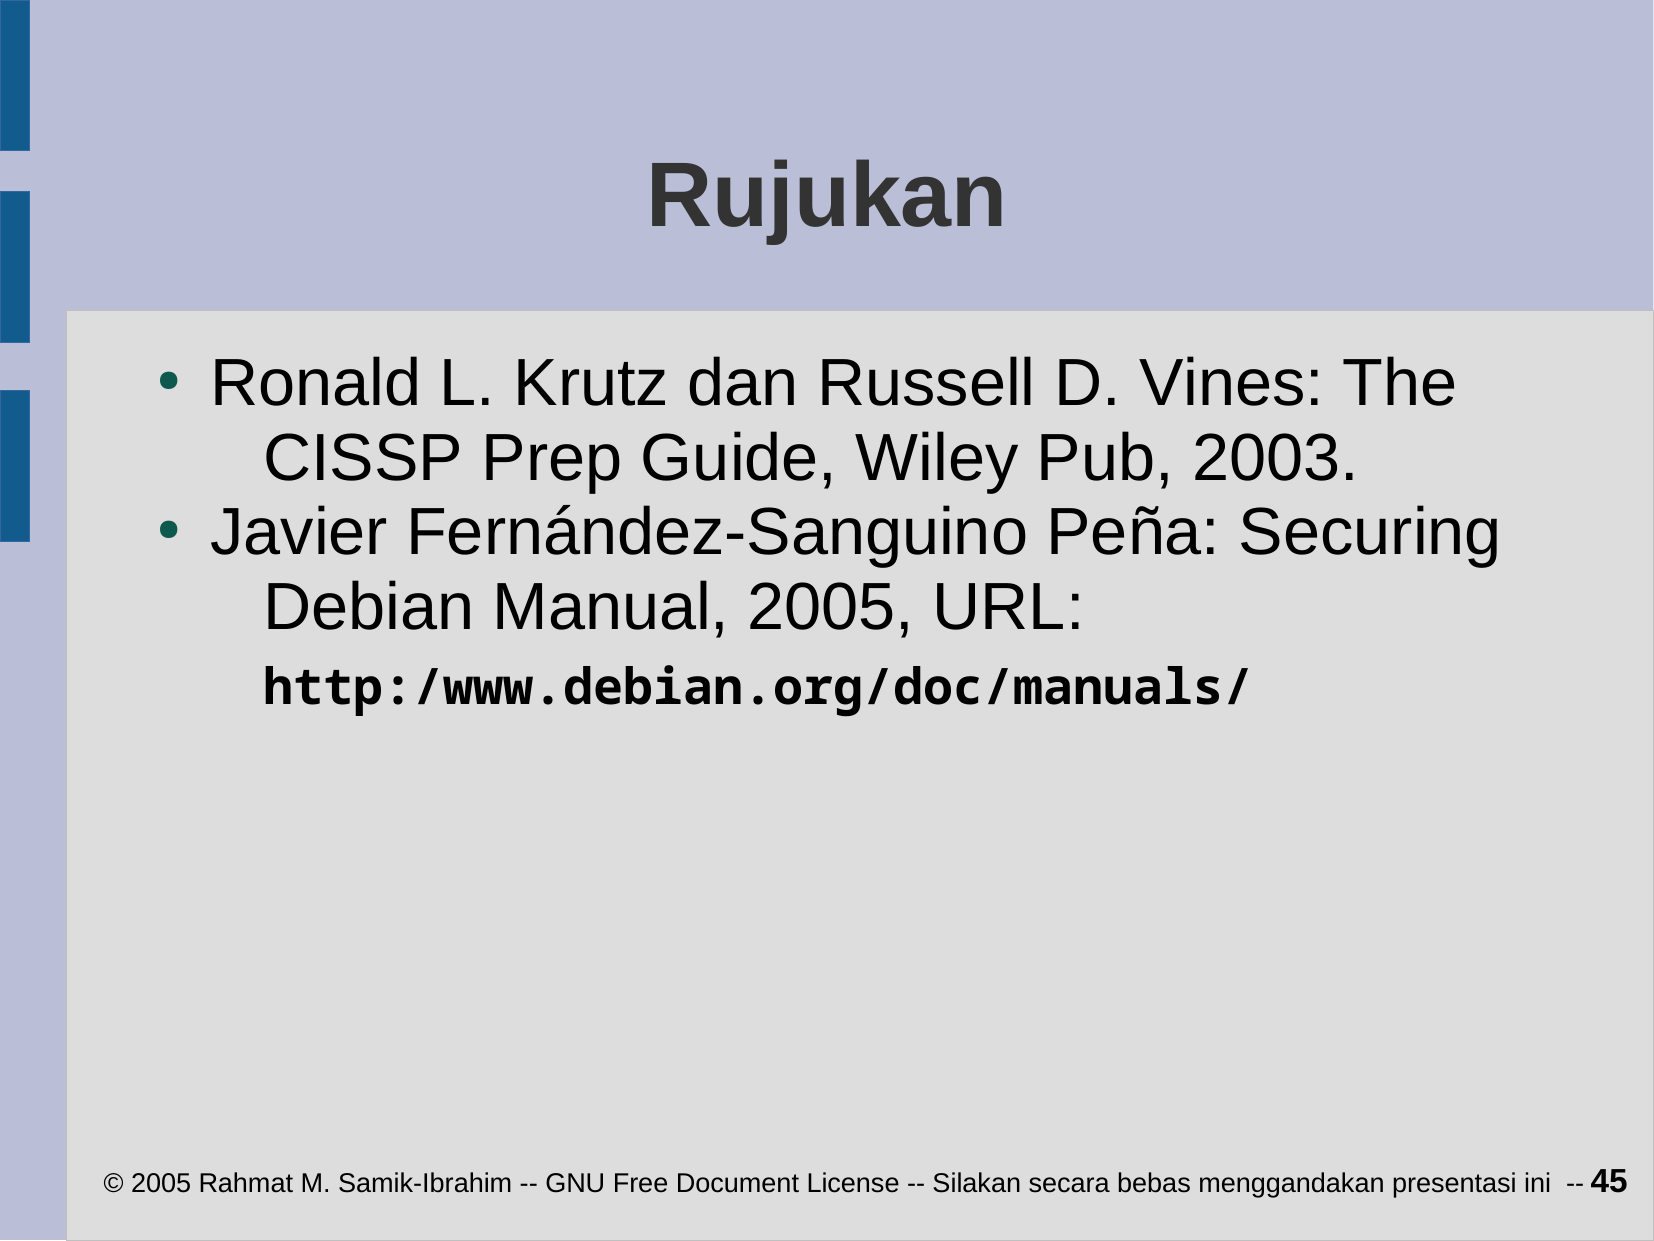

# Rujukan
Ronald L. Krutz dan Russell D. Vines: The CISSP Prep Guide, Wiley Pub, 2003.
Javier Fernández-Sanguino Peña: Securing Debian Manual, 2005, URL: http:/www.debian.org/doc/manuals/